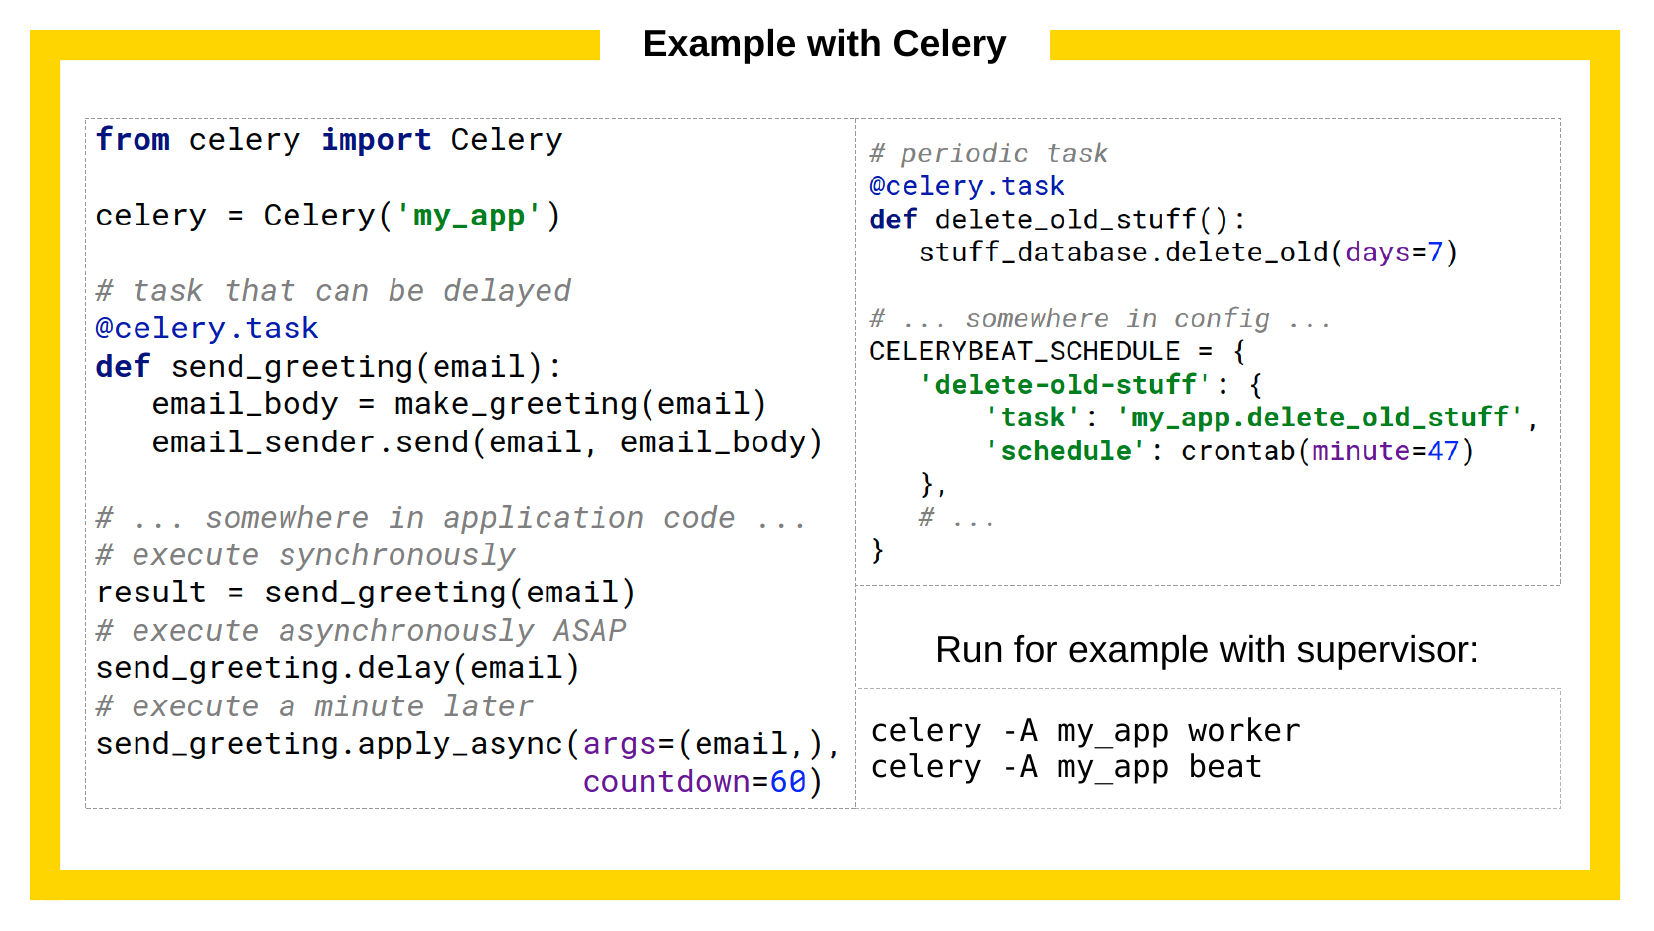

Example with Celery
Run for example with supervisor:
celery -A my_app worker
celery -A my_app beat